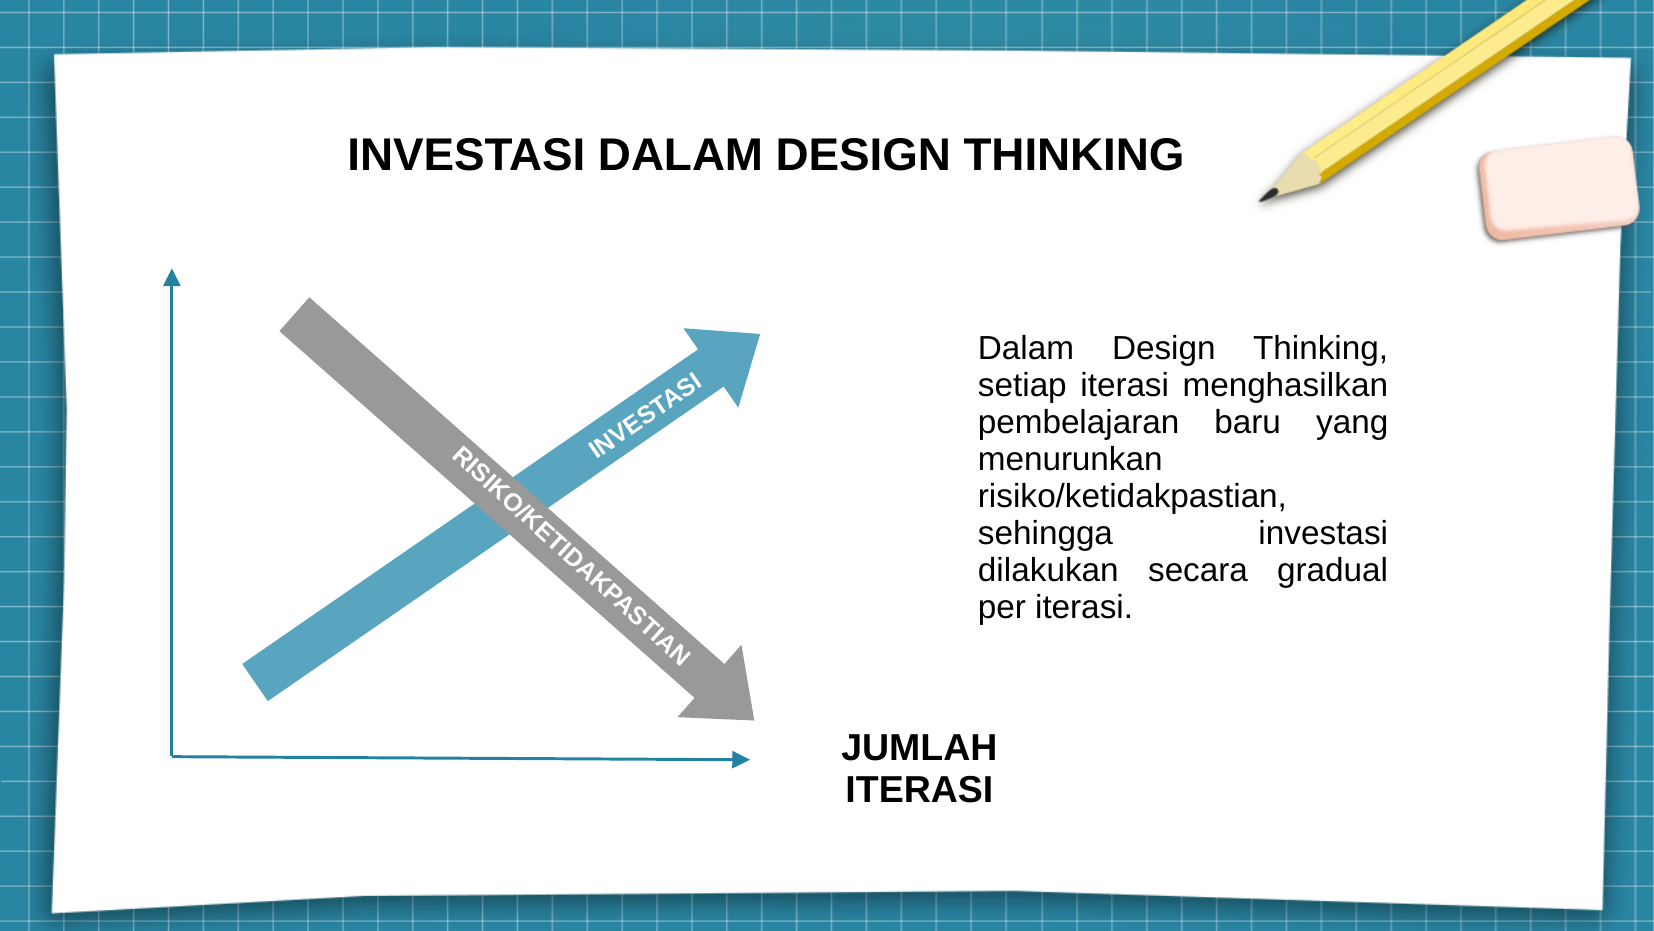

INVESTASI DALAM DESIGN THINKING
Dalam Design Thinking, setiap iterasi menghasilkan pembelajaran baru yang menurunkan risiko/ketidakpastian, sehingga investasi dilakukan secara gradual per iterasi.
INVESTASI
RISIKO/KETIDAKPASTIAN
JUMLAH ITERASI